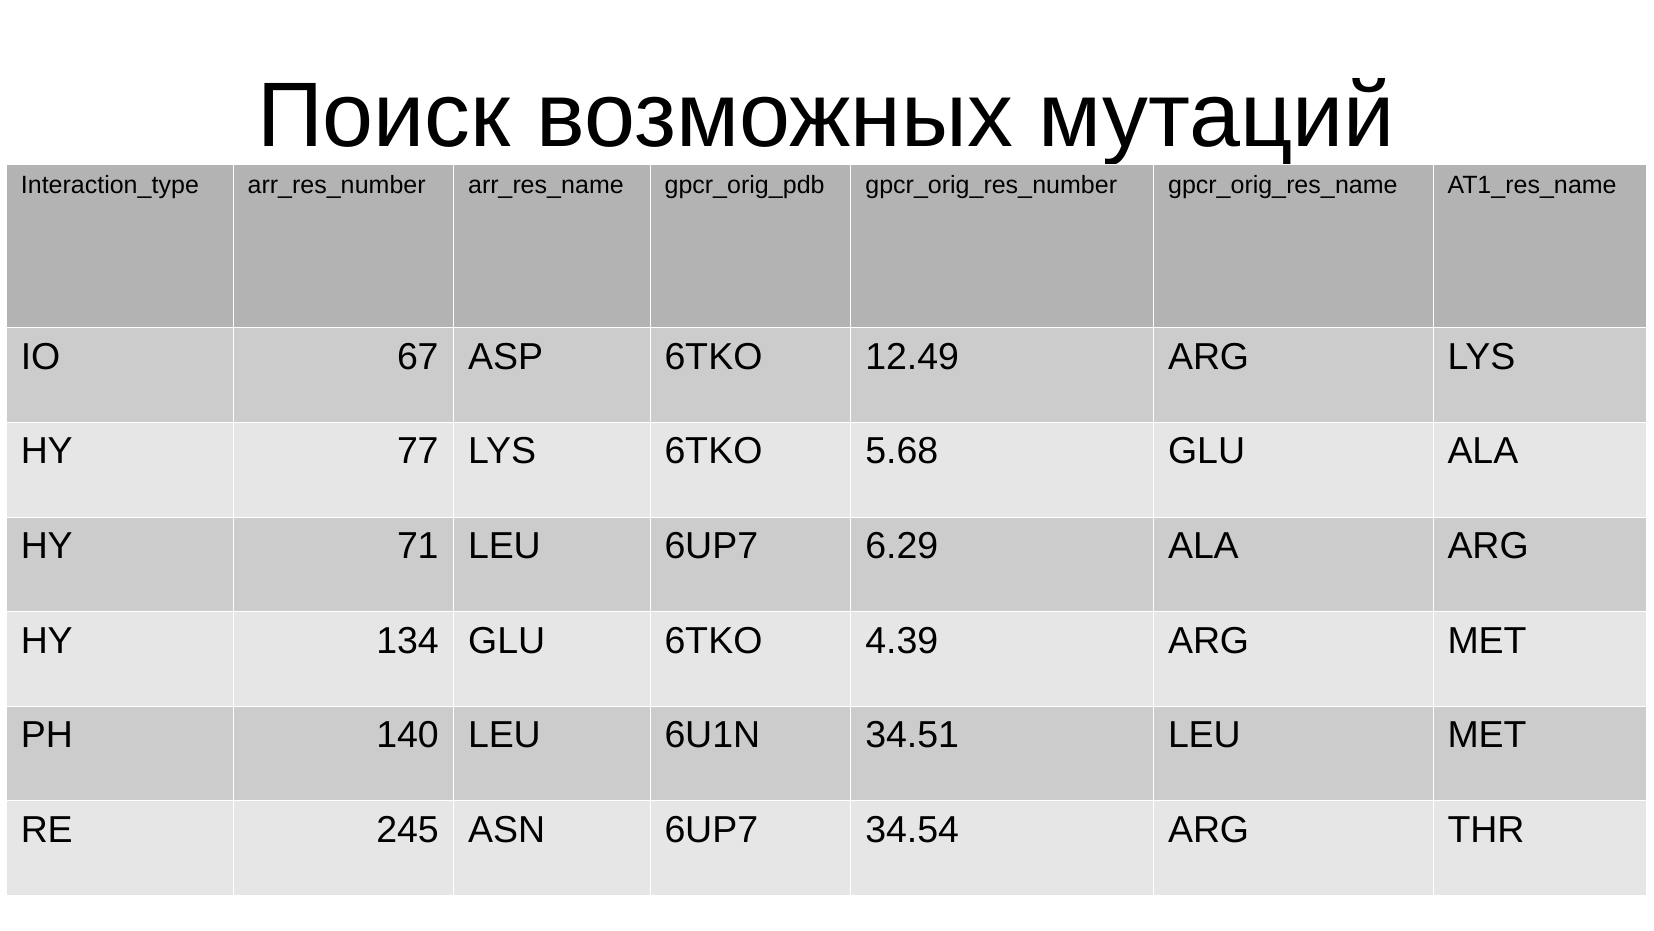

# Поиск возможных мутаций
| Interaction\_type | arr\_res\_number | arr\_res\_name | gpcr\_orig\_pdb | gpcr\_orig\_res\_number | gpcr\_orig\_res\_name | AT1\_res\_name |
| --- | --- | --- | --- | --- | --- | --- |
| IO | 67 | ASP | 6TKO | 12.49 | ARG | LYS |
| HY | 77 | LYS | 6TKO | 5.68 | GLU | ALA |
| HY | 71 | LEU | 6UP7 | 6.29 | ALA | ARG |
| HY | 134 | GLU | 6TKO | 4.39 | ARG | MET |
| PH | 140 | LEU | 6U1N | 34.51 | LEU | MET |
| RE | 245 | ASN | 6UP7 | 34.54 | ARG | THR |